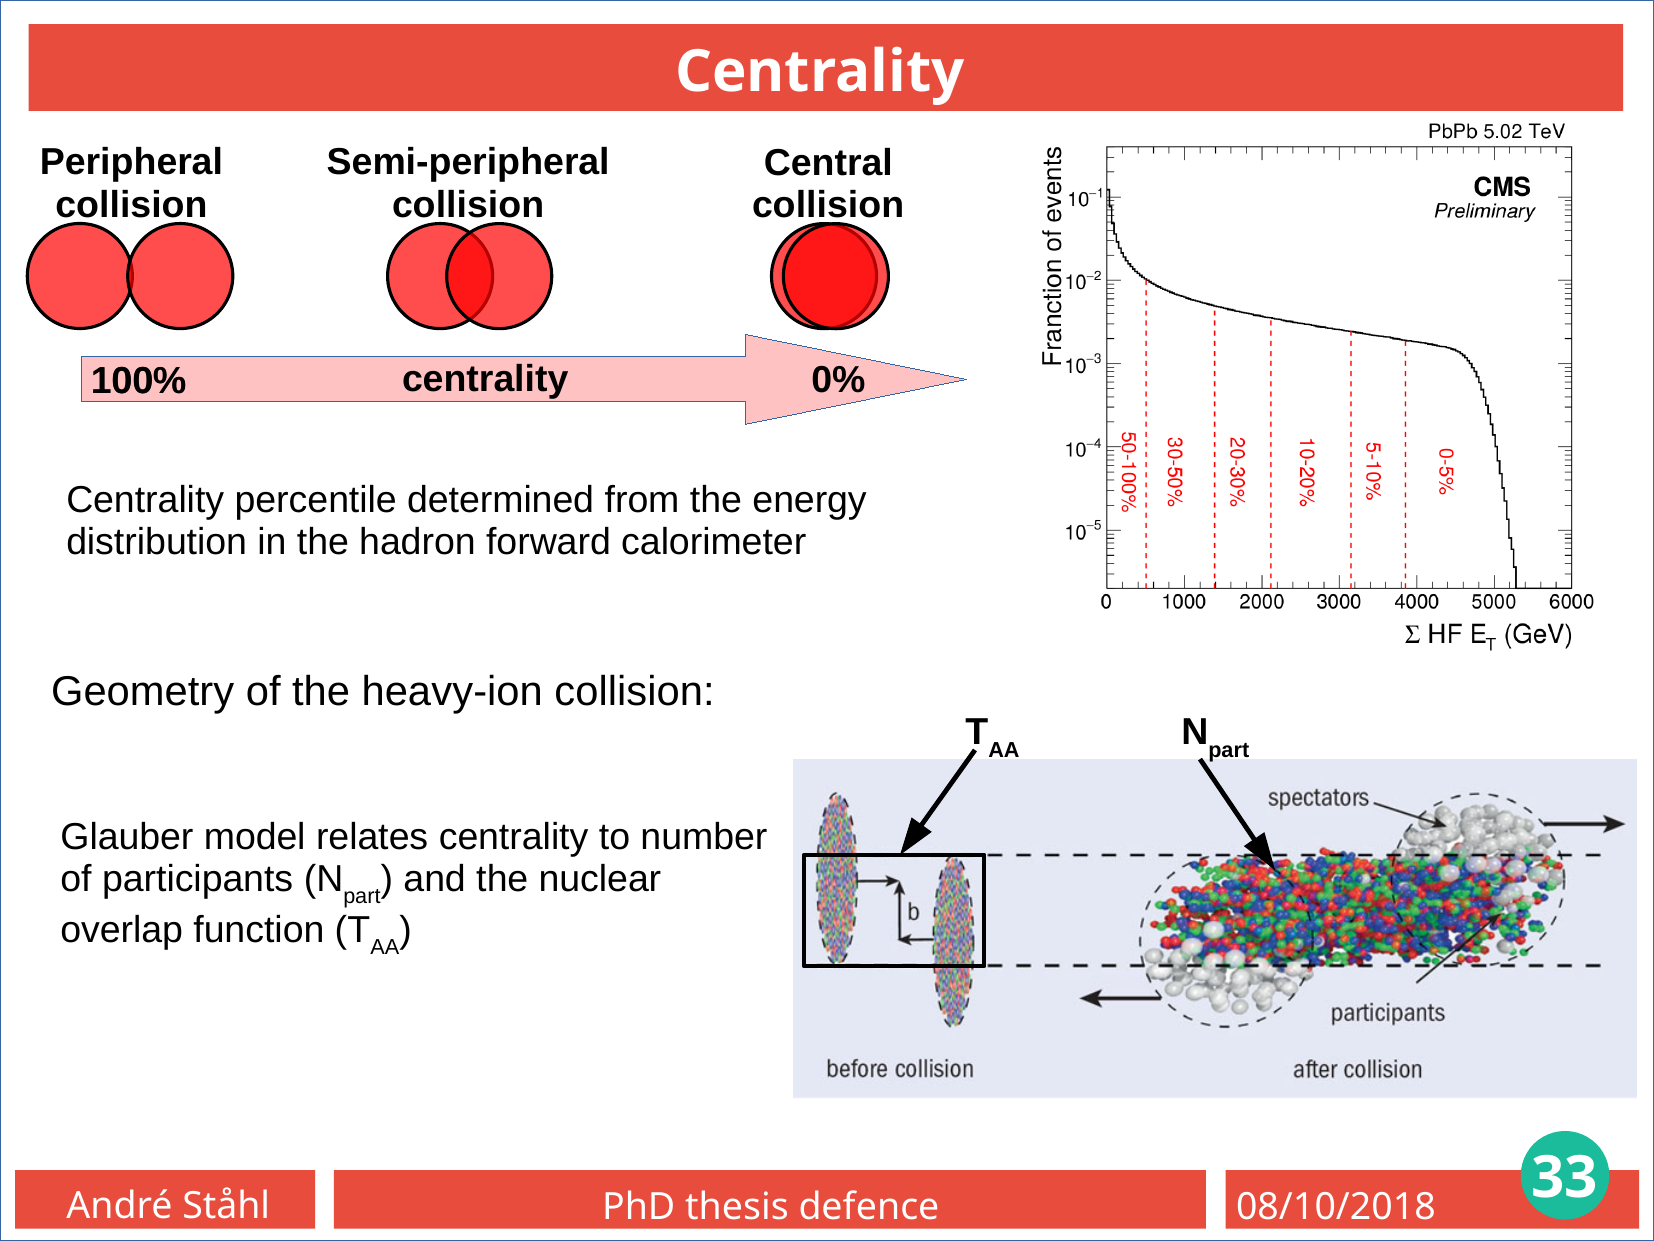

# Centrality
Peripheral collision
Semi-peripheral collision
Central collision
centrality
0%
100%
100%
Centrality percentile determined from the energy distribution in the hadron forward calorimeter
Geometry of the heavy-ion collision:
Npart
TAA
Glauber model relates centrality to number of participants (Npart) and the nuclear overlap function (TAA)
33
08/10/2018